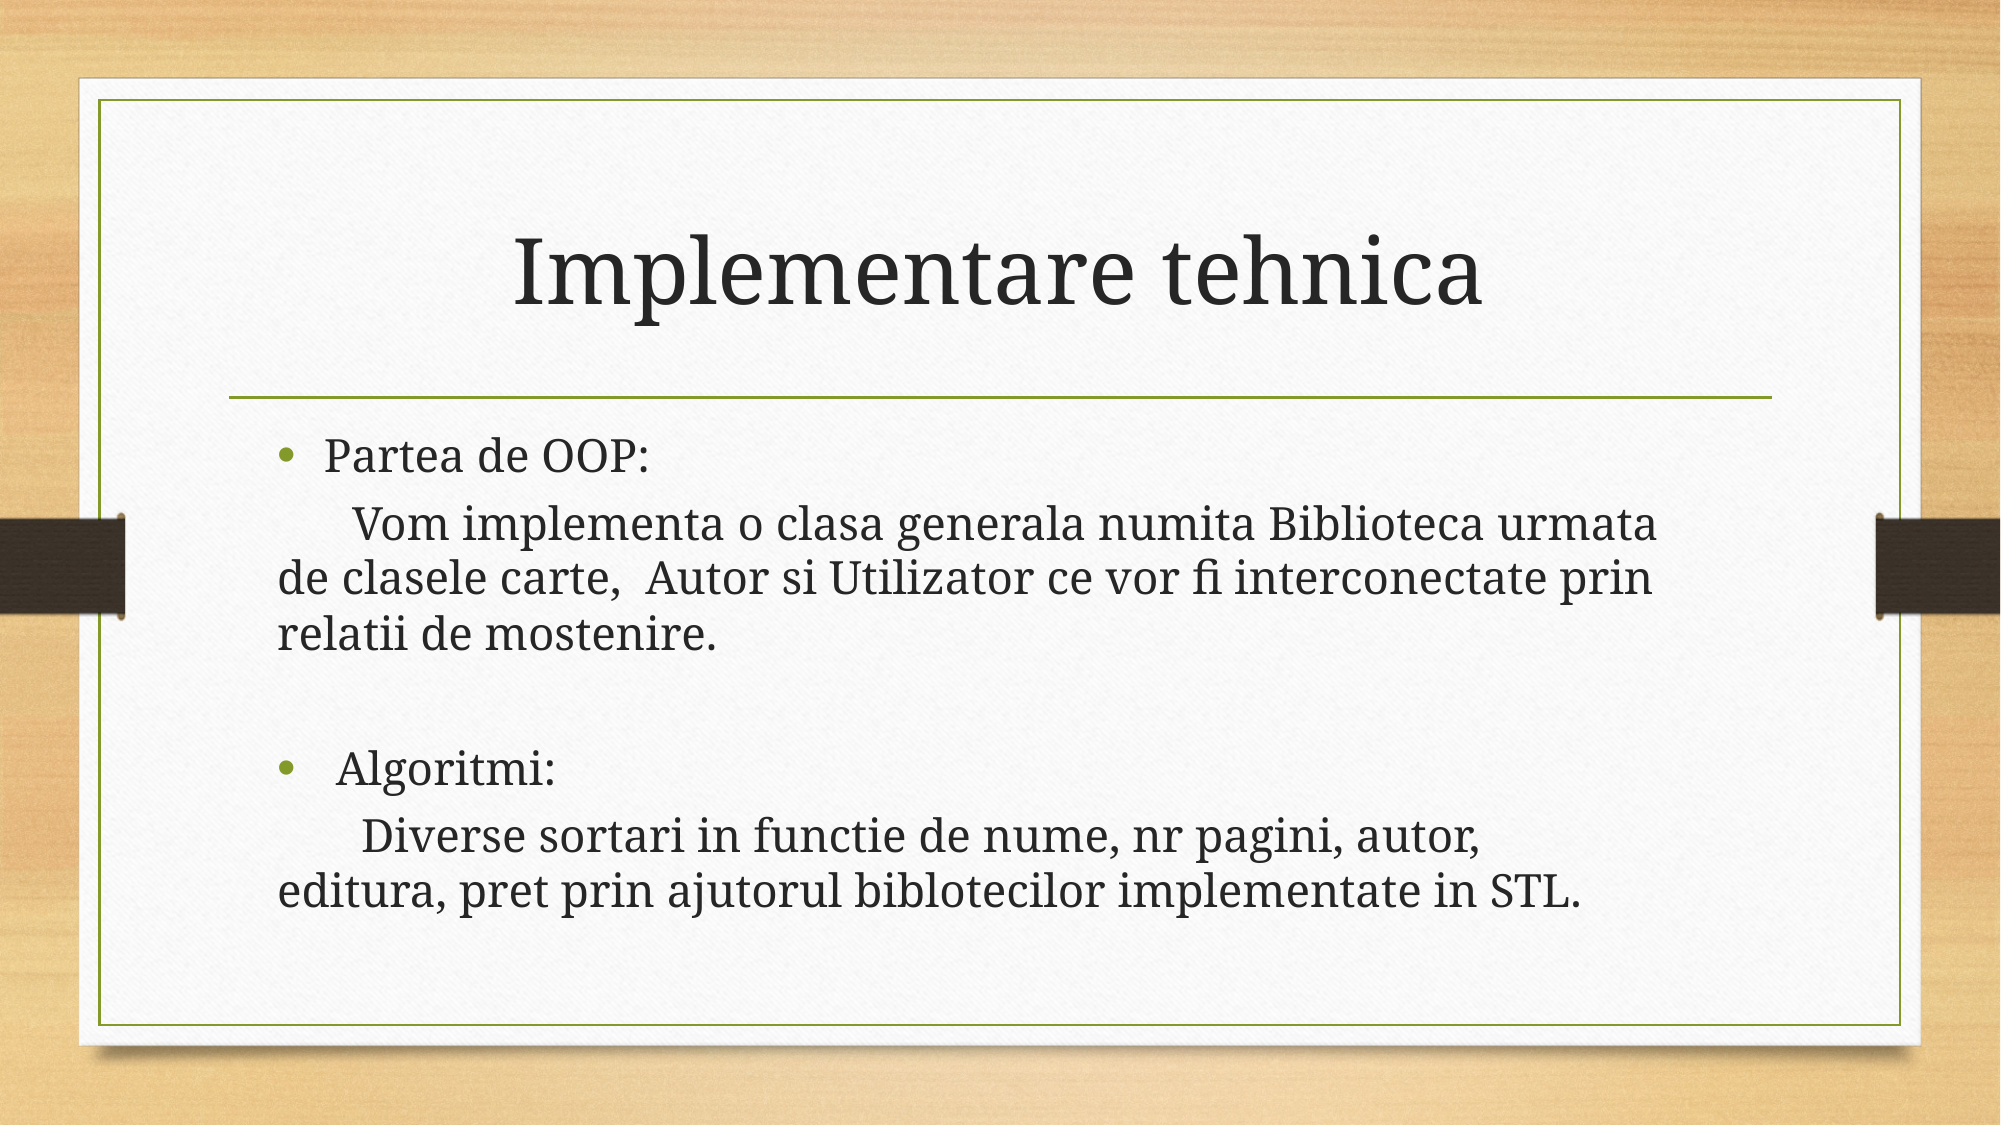

# Implementare tehnica
Partea de OOP:
 	Vom implementa o clasa generala numita Biblioteca urmata de clasele carte, Autor si Utilizator ce vor fi interconectate prin relatii de mostenire.
 Algoritmi:
 Diverse sortari in functie de nume, nr pagini, autor, editura, pret prin ajutorul biblotecilor implementate in STL.